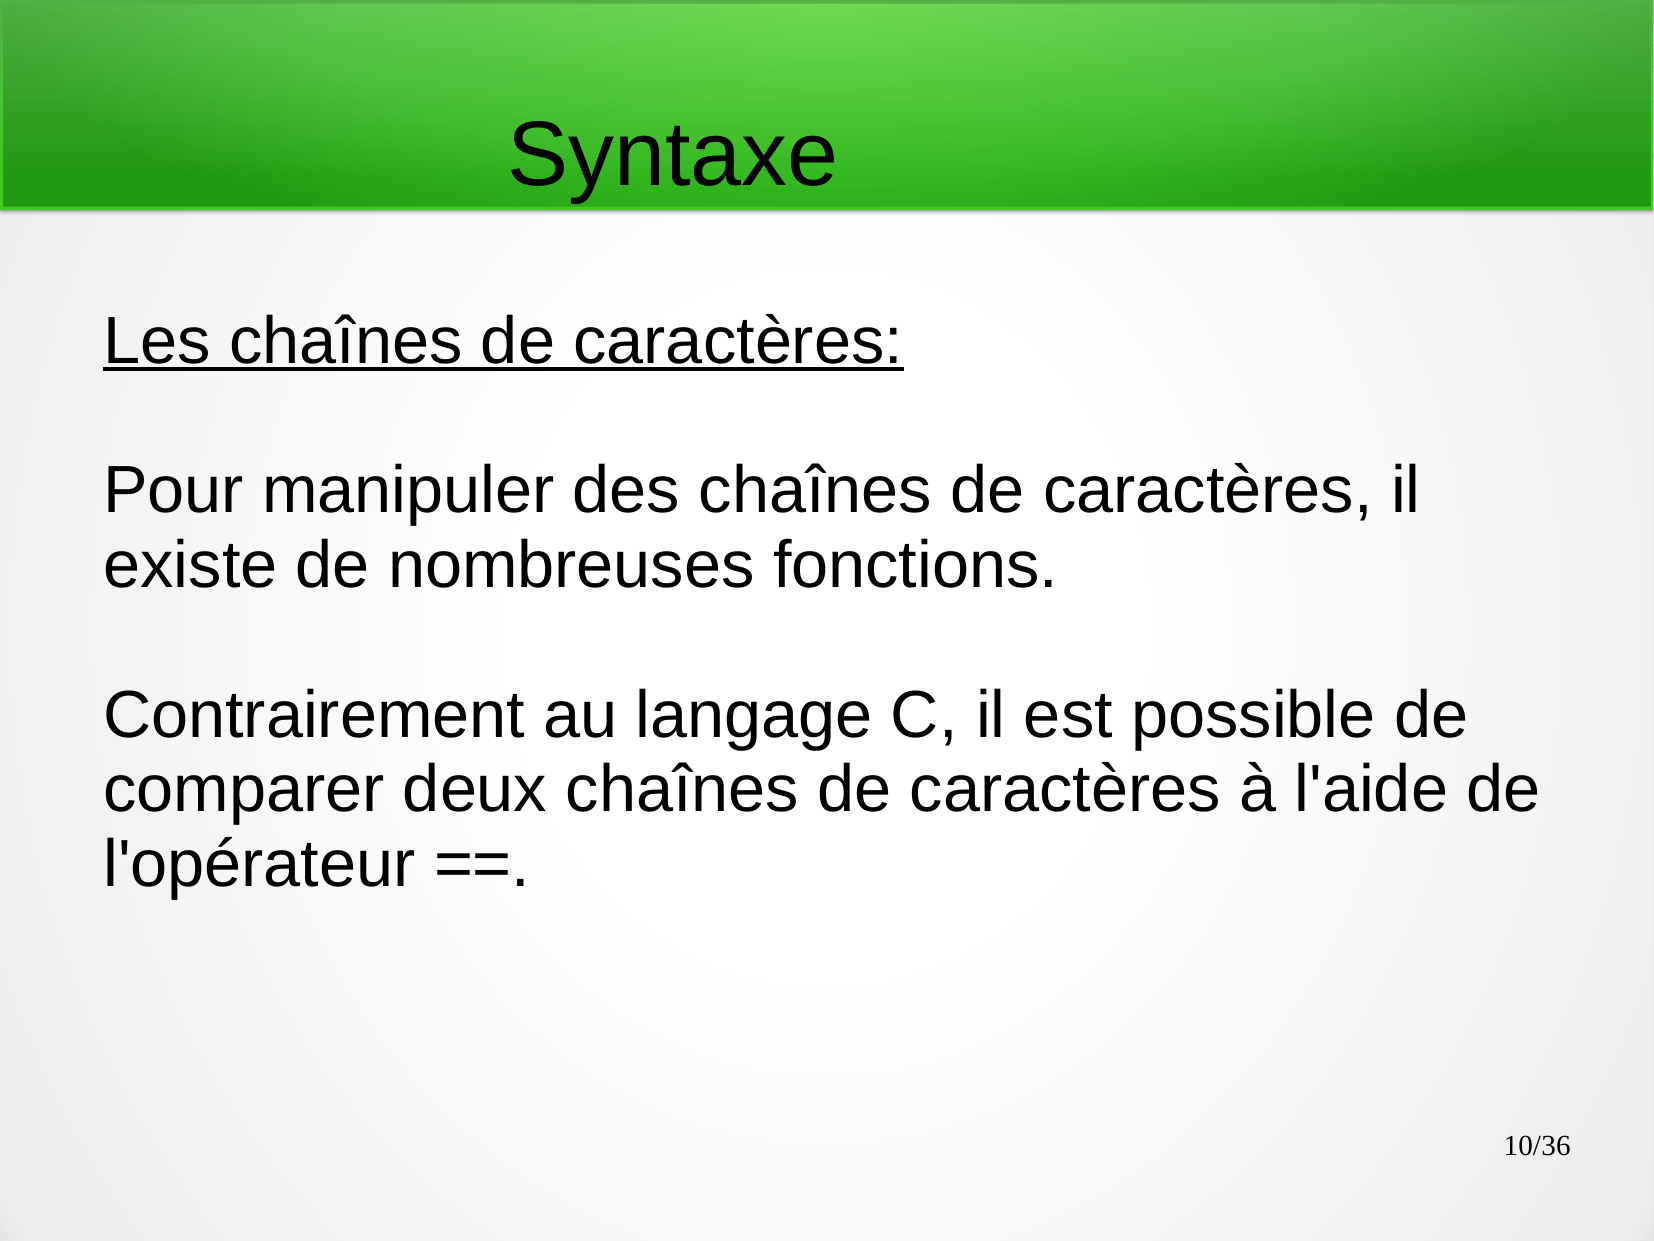

# Syntaxe
Les chaînes de caractères:
Pour manipuler des chaînes de caractères, il existe de nombreuses fonctions.
Contrairement au langage C, il est possible de comparer deux chaînes de caractères à l'aide de l'opérateur ==.
10